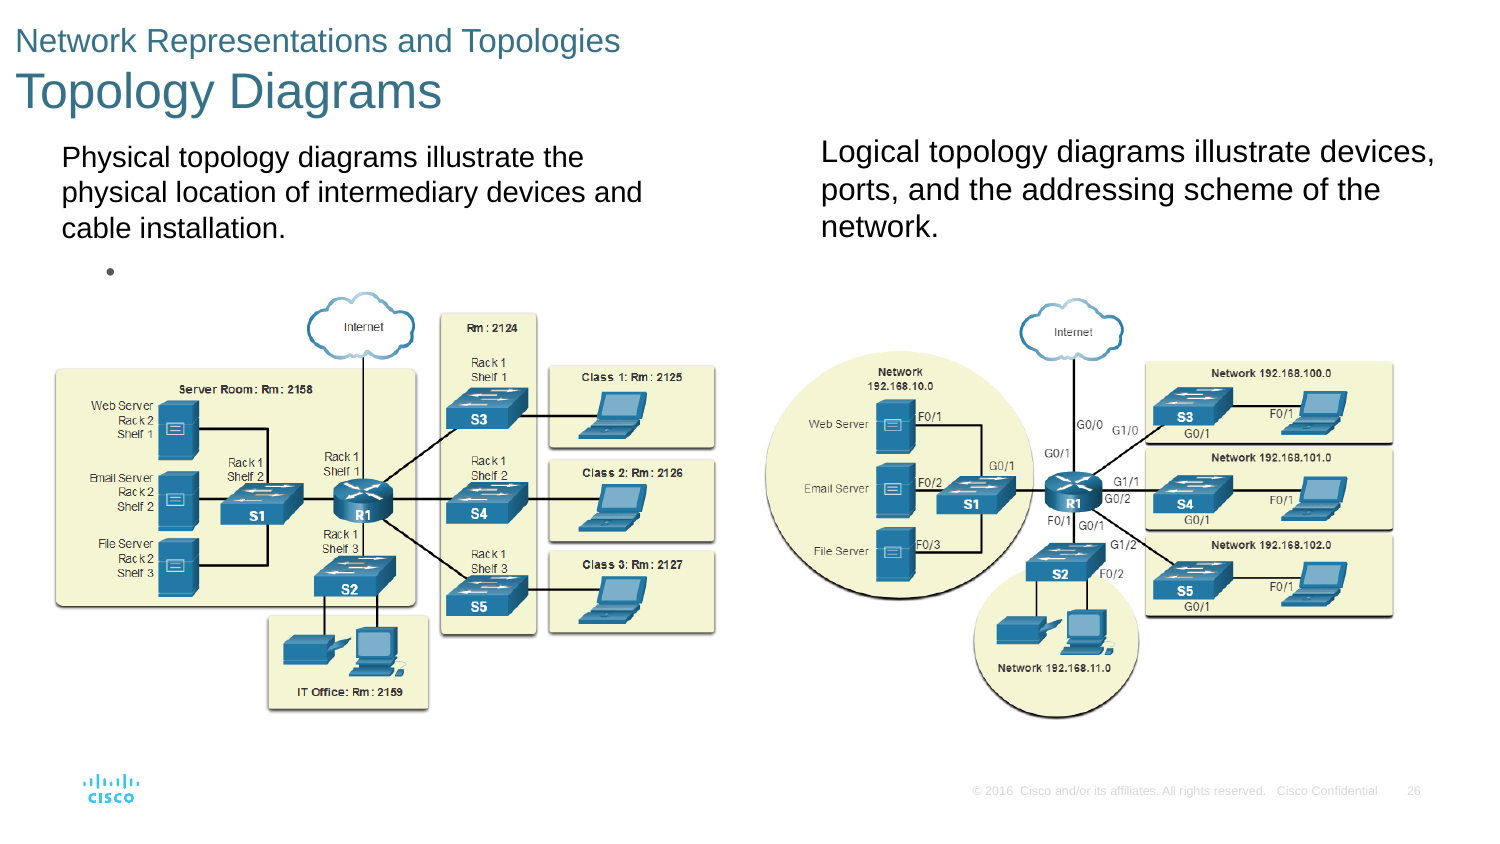

# Network Representations and Topologies Topology Diagrams
Logical topology diagrams illustrate devices, ports, and the addressing scheme of the network.
Physical topology diagrams illustrate the physical location of intermediary devices and cable installation.